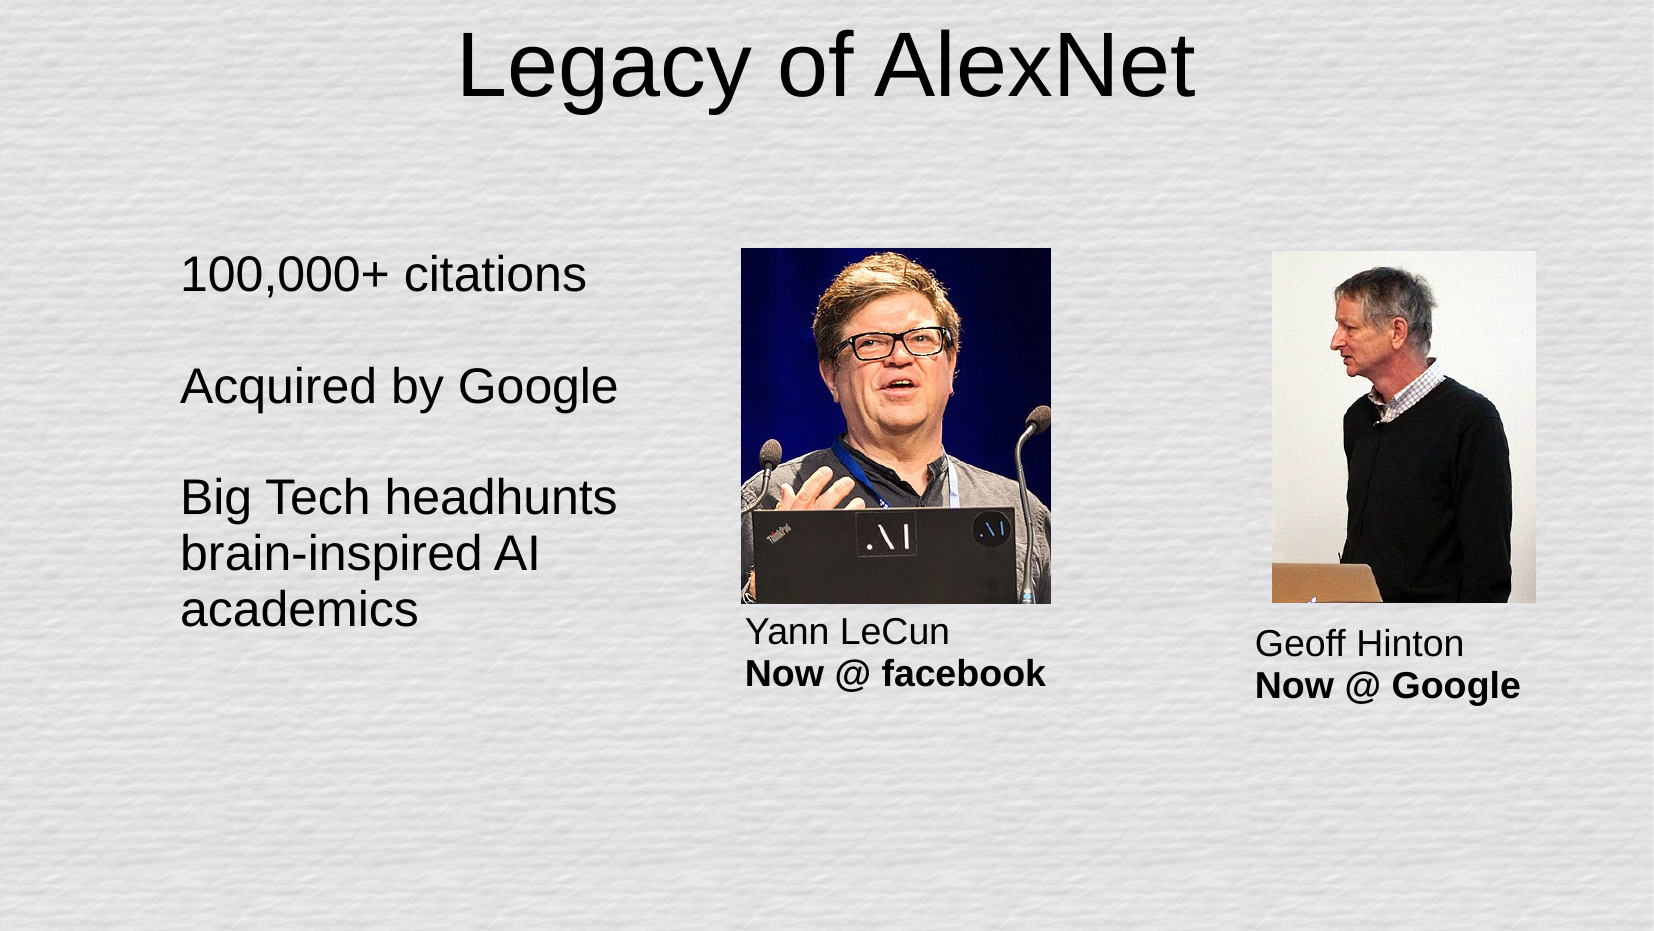

# Legacy of AlexNet
100,000+ citations
Acquired by Google
Big Tech headhunts brain-inspired AI academics
Yann LeCun
Now @ facebook
Geoff Hinton
Now @ Google